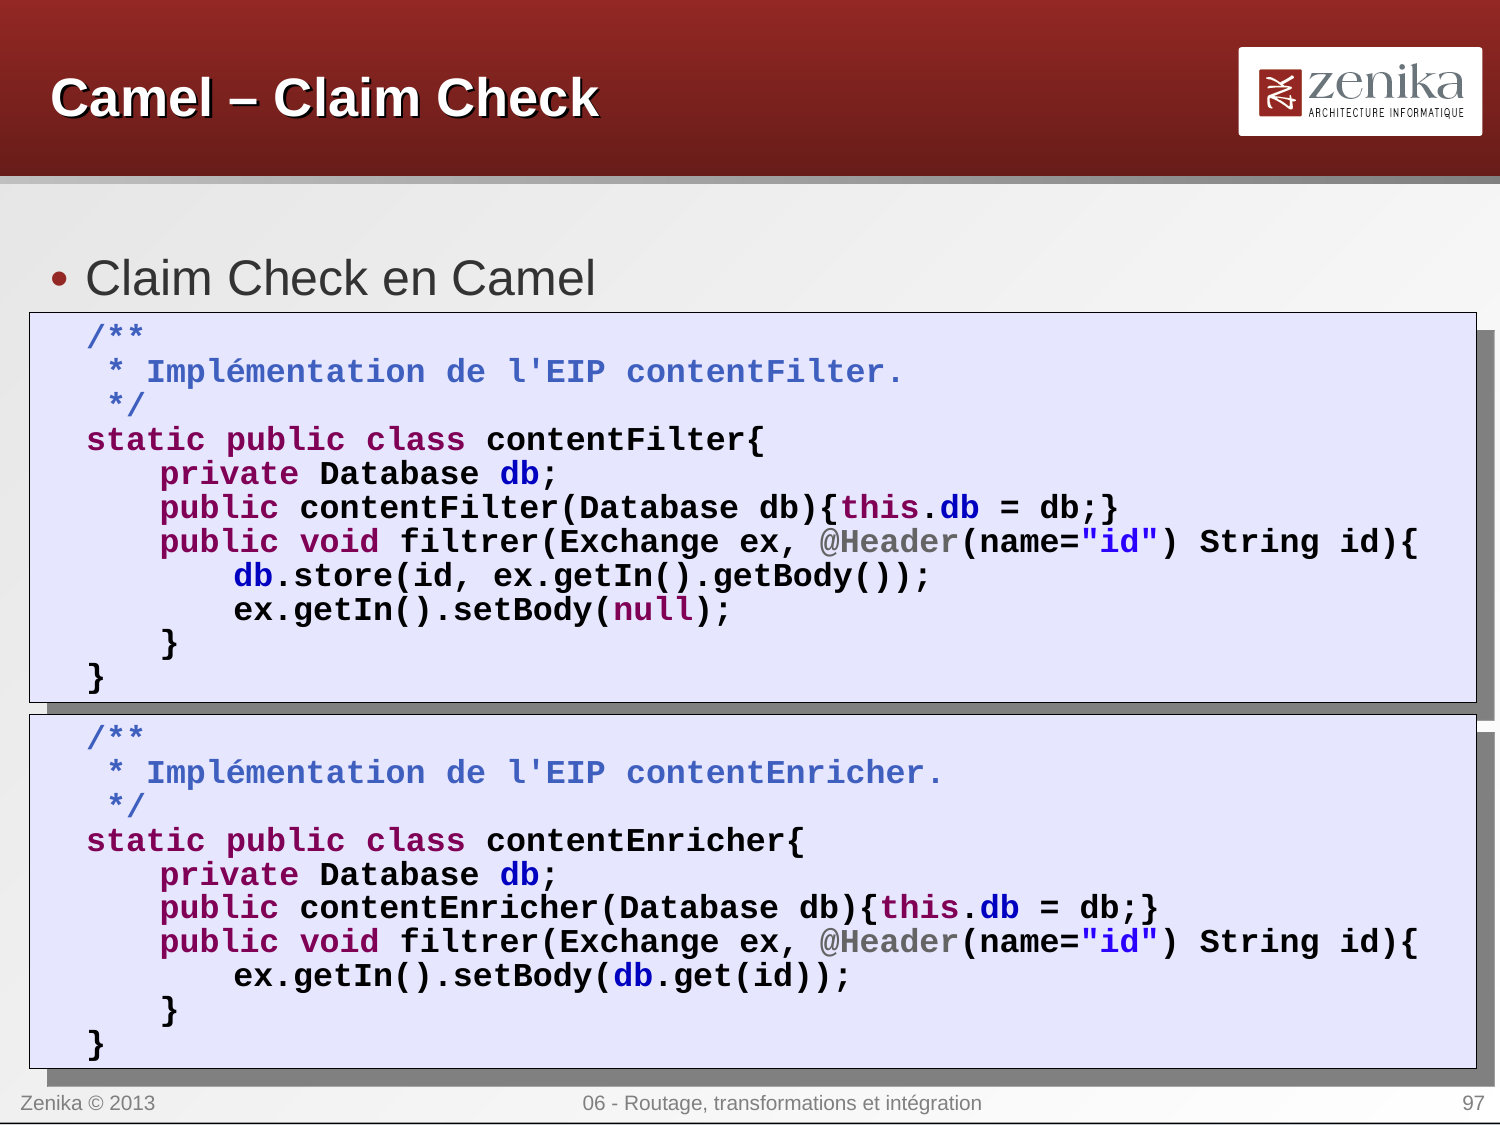

# Camel – Claim Check
Claim Check en Camel
/**
 * Implémentation de l'EIP contentFilter.
 */
static public class contentFilter{
	private Database db;
	public contentFilter(Database db){this.db = db;}
	public void filtrer(Exchange ex, @Header(name="id") String id){
		db.store(id, ex.getIn().getBody());
		ex.getIn().setBody(null);
	}
}
/**
 * Implémentation de l'EIP contentEnricher.
 */
static public class contentEnricher{
	private Database db;
	public contentEnricher(Database db){this.db = db;}
	public void filtrer(Exchange ex, @Header(name="id") String id){
		ex.getIn().setBody(db.get(id));
	}
}